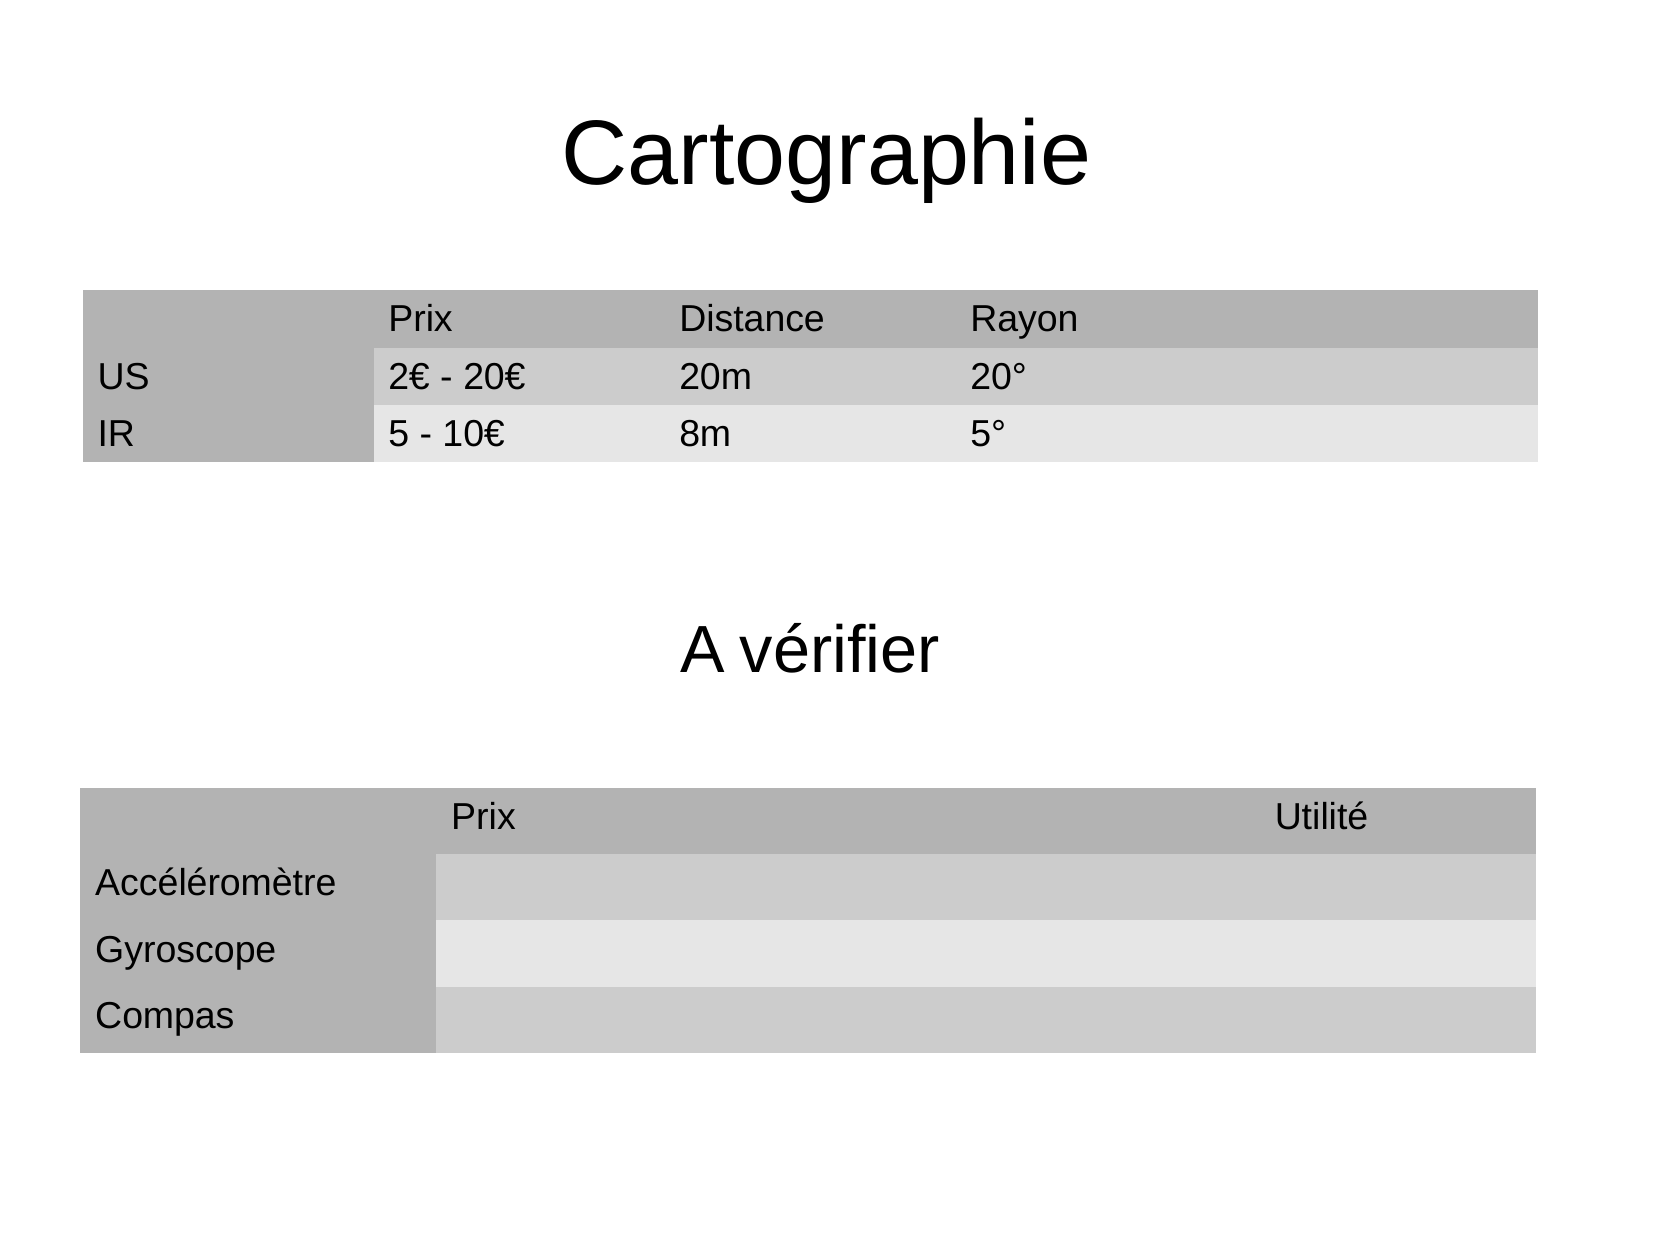

# Cartographie
| | Prix | Distance | Rayon | |
| --- | --- | --- | --- | --- |
| US | 2€ - 20€ | 20m | 20° | |
| IR | 5 - 10€ | 8m | 5° | |
A vérifier
| | Prix | | | Utilité |
| --- | --- | --- | --- | --- |
| Accéléromètre | | | | |
| Gyroscope | | | | |
| Compas | | | | |